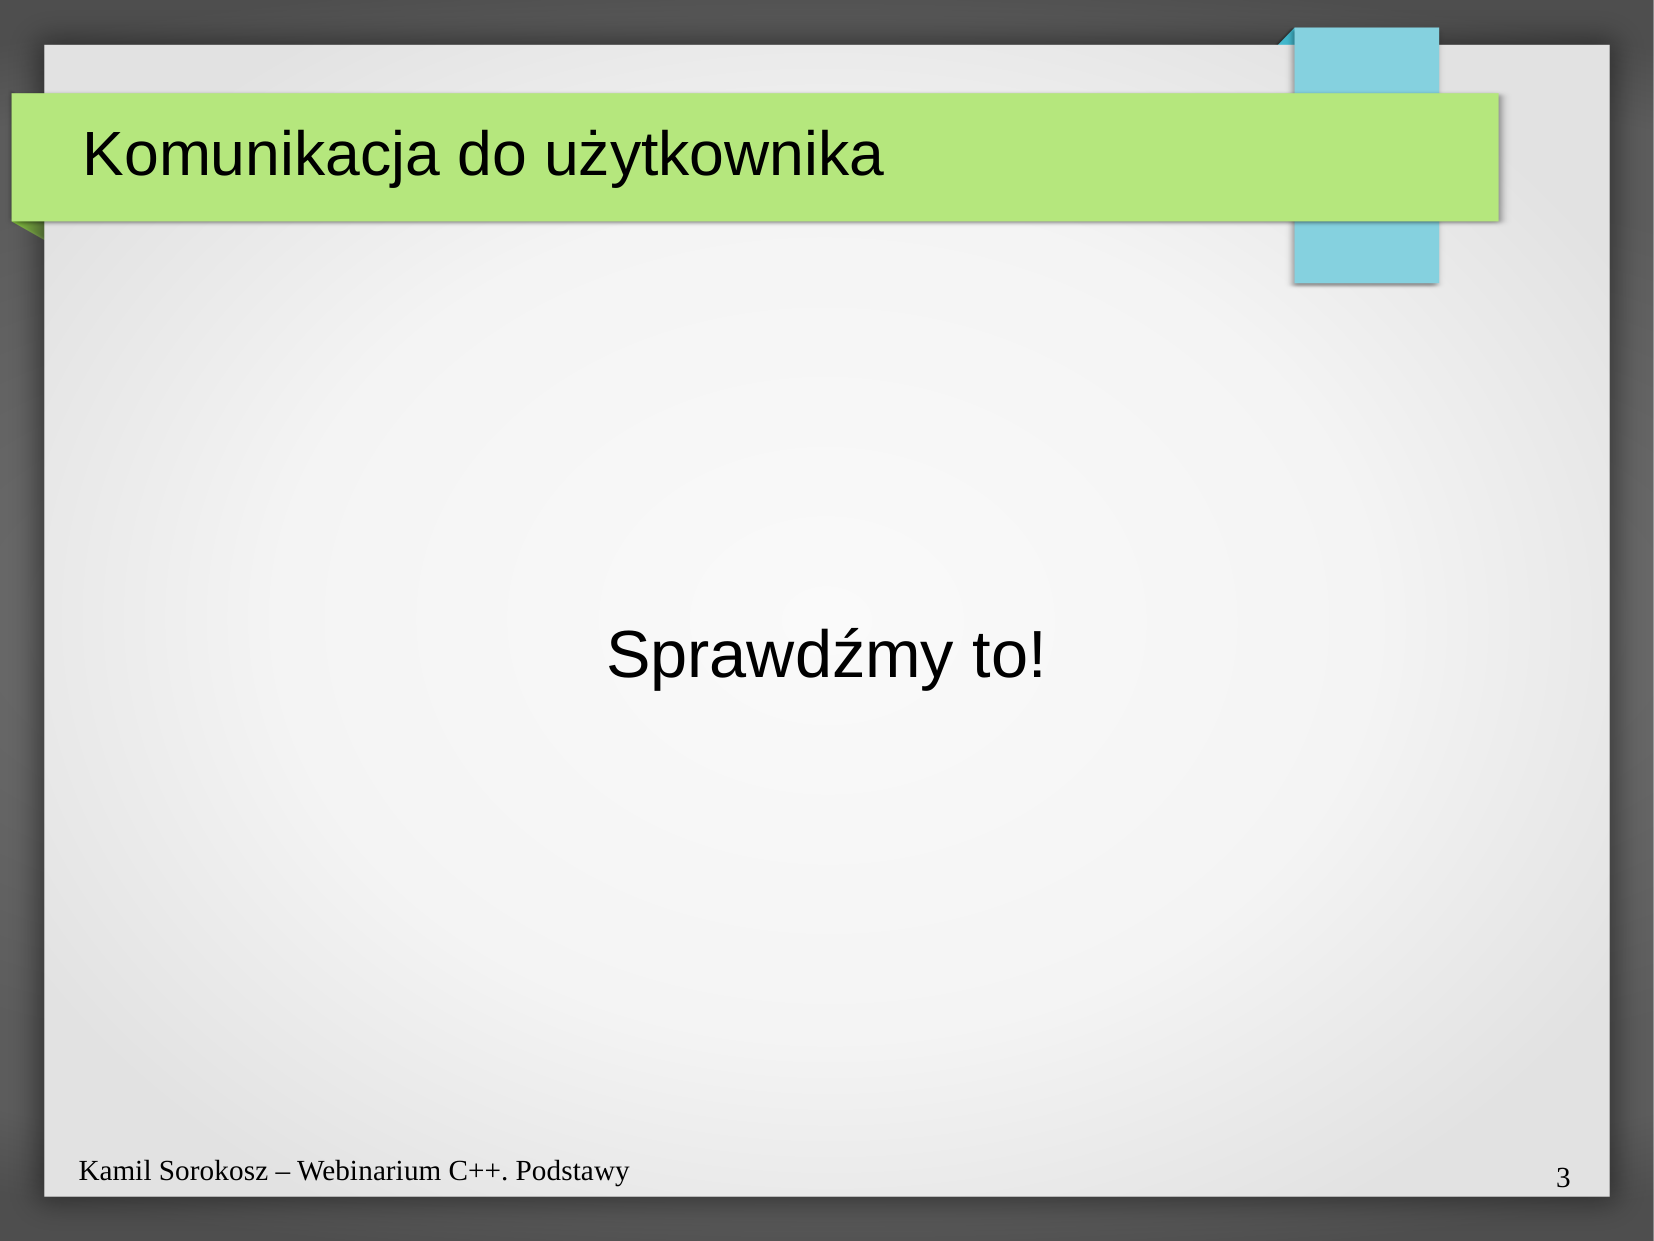

# Komunikacja do użytkownika
Sprawdźmy to!
3